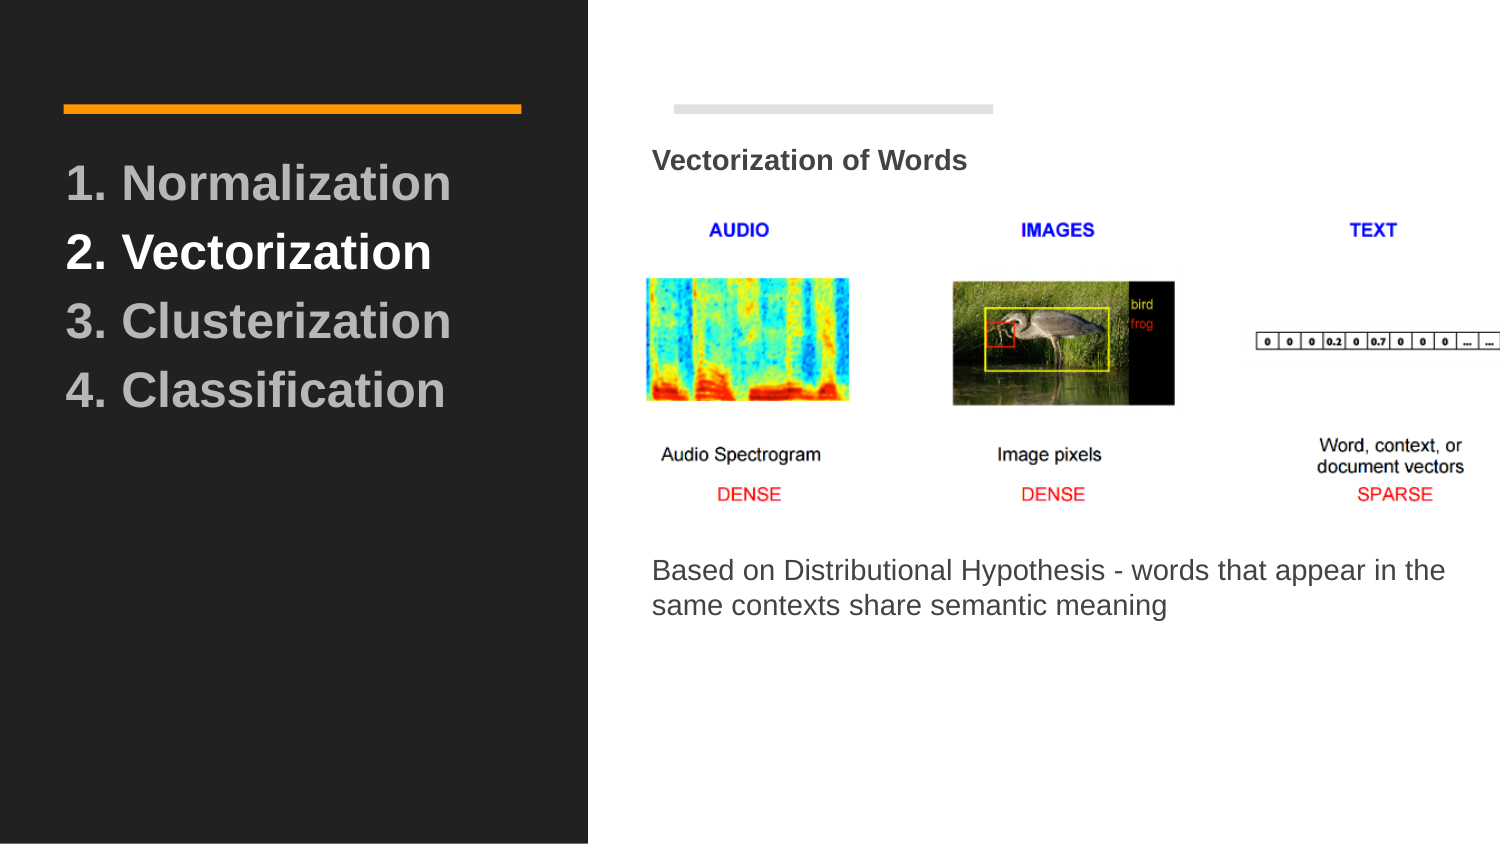

# 1. Normalization 2. Vectorization 3. Clusterization 4. Classification
Vectorization of Words
Based on Distributional Hypothesis - words that appear in the same contexts share semantic meaning